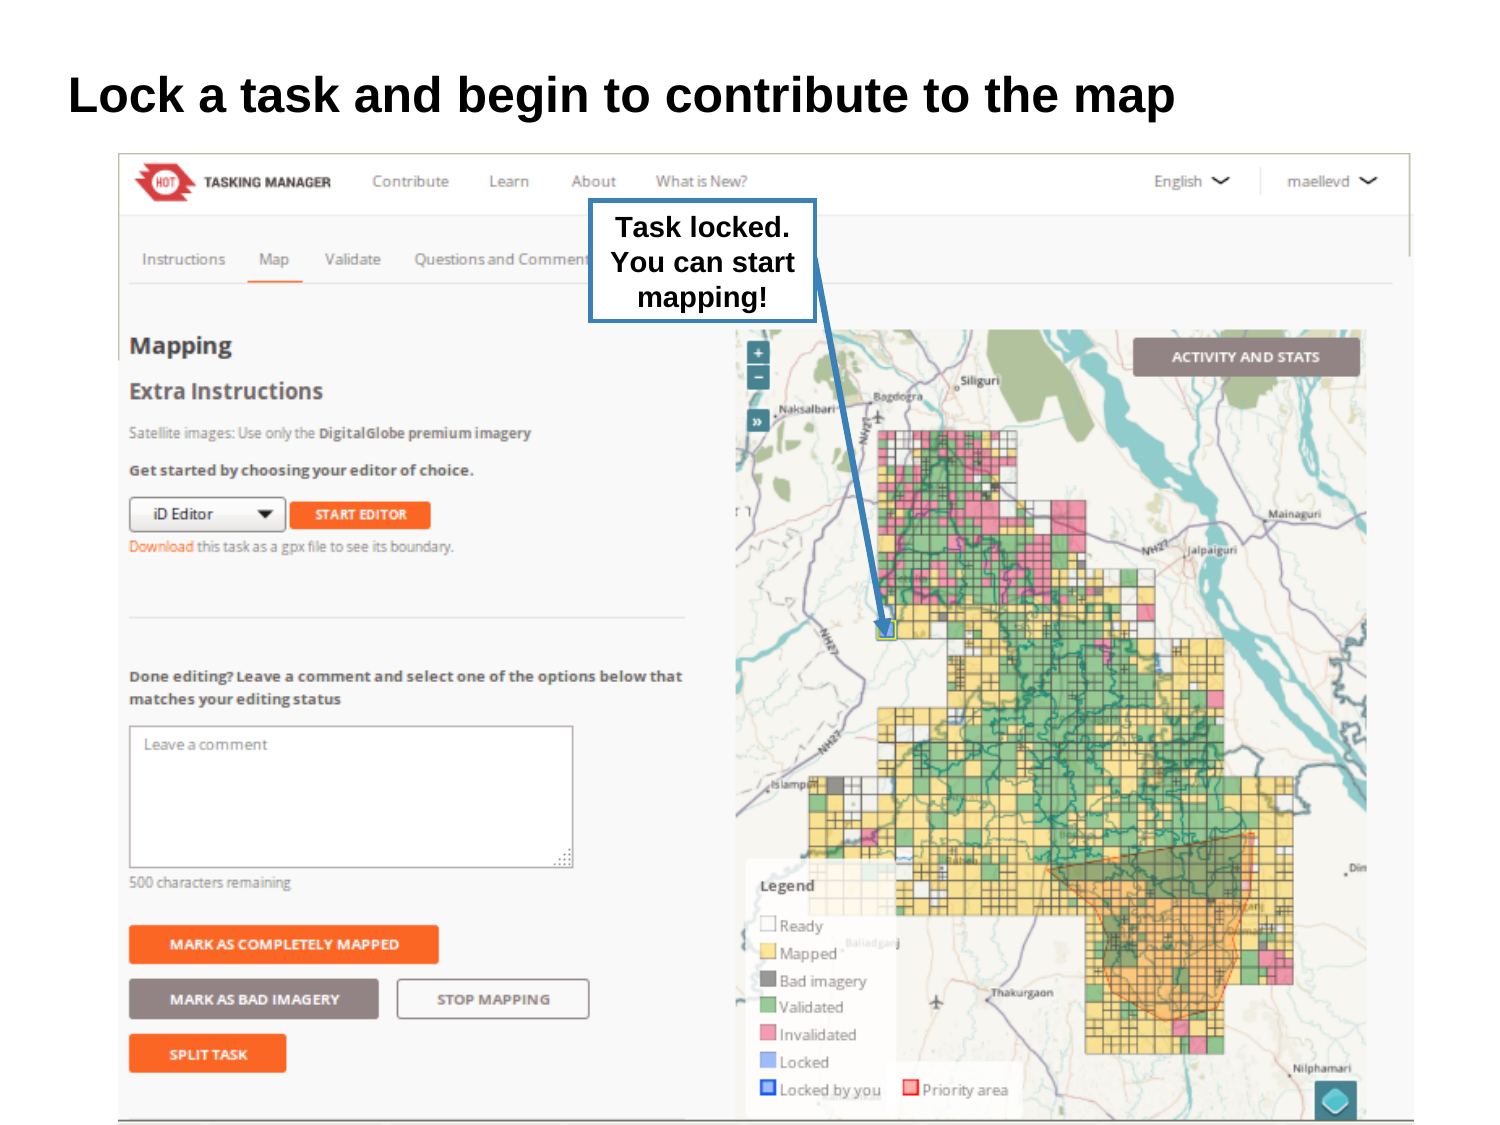

Lock a task and begin to contribute to the map
Task locked. You can start mapping!